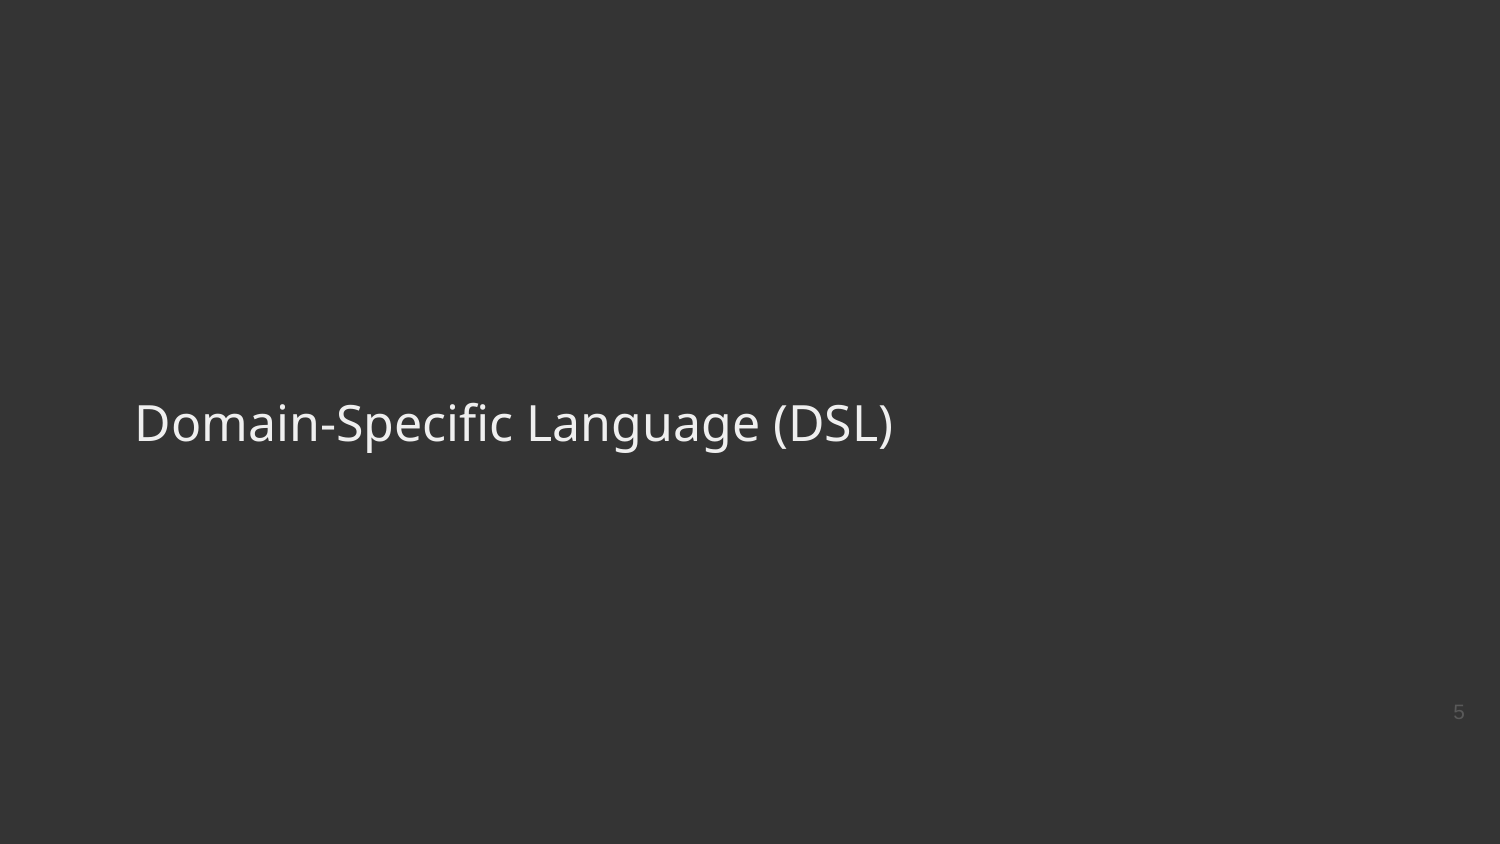

1600 x 800
1600 x 800
1600 x 800
Domain-Specific Language (DSL)